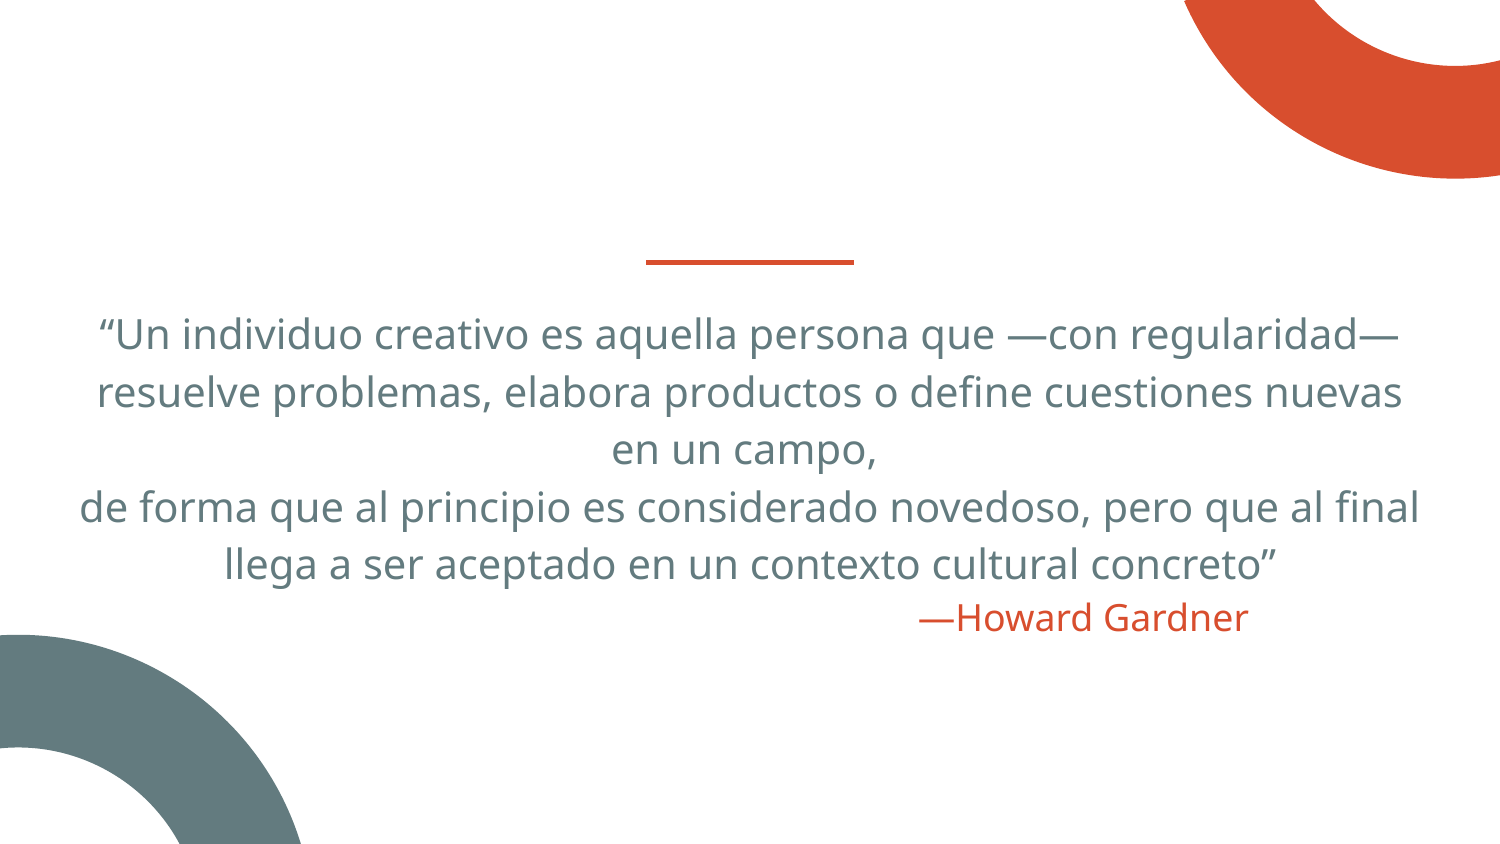

# “Un individuo creativo es aquella persona que —con regularidad— resuelve problemas, elabora productos o define cuestiones nuevas en un campo, de forma que al principio es considerado novedoso, pero que al final llega a ser aceptado en un contexto cultural concreto”
—Howard Gardner